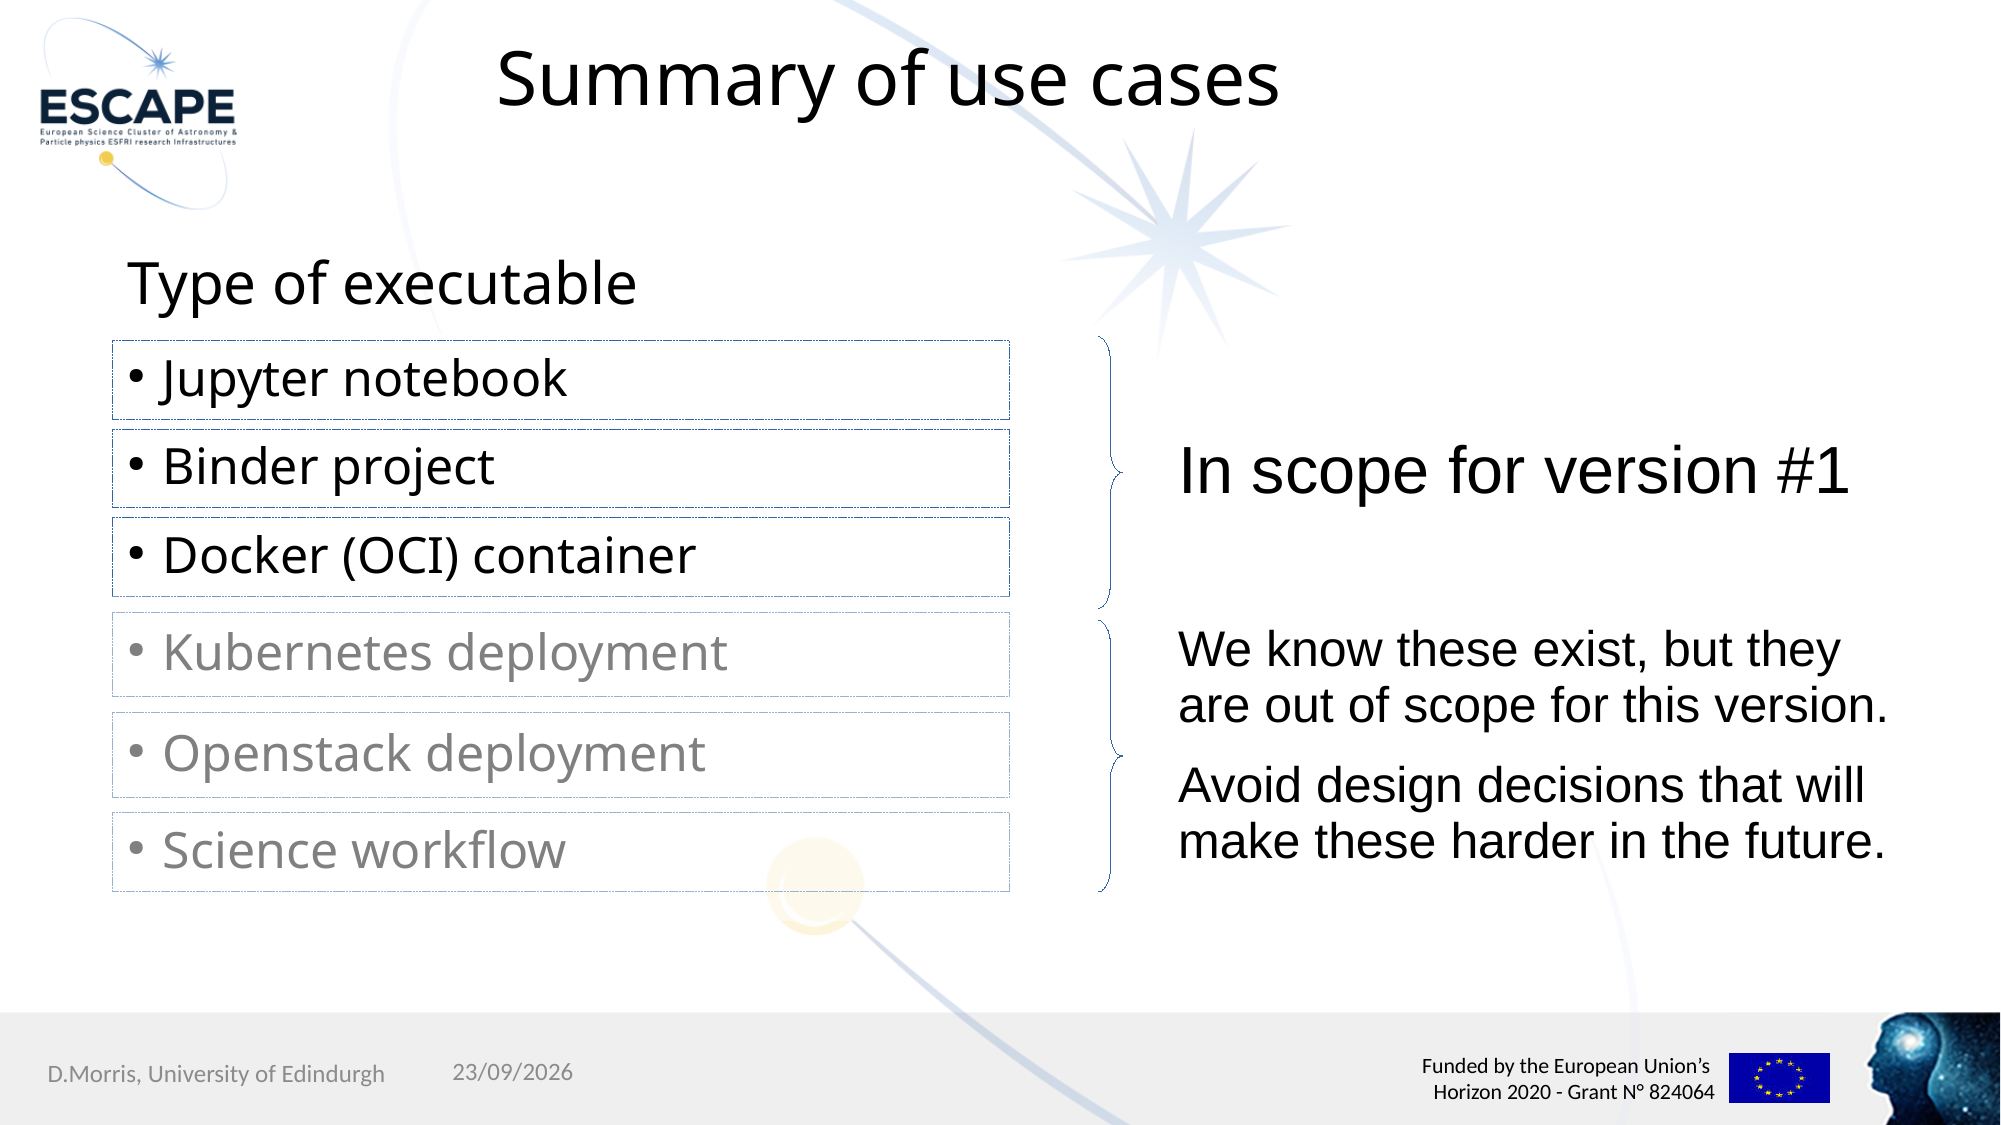

# Summary of use cases
Type of executable
Jupyter notebook
In scope for version #1
Binder project
Docker (OCI) container
Kubernetes deployment
We know these exist, but they
are out of scope for this version.
Openstack deployment
Avoid design decisions that will
make these harder in the future.
Science workflow
D.Morris, University of Edindurgh